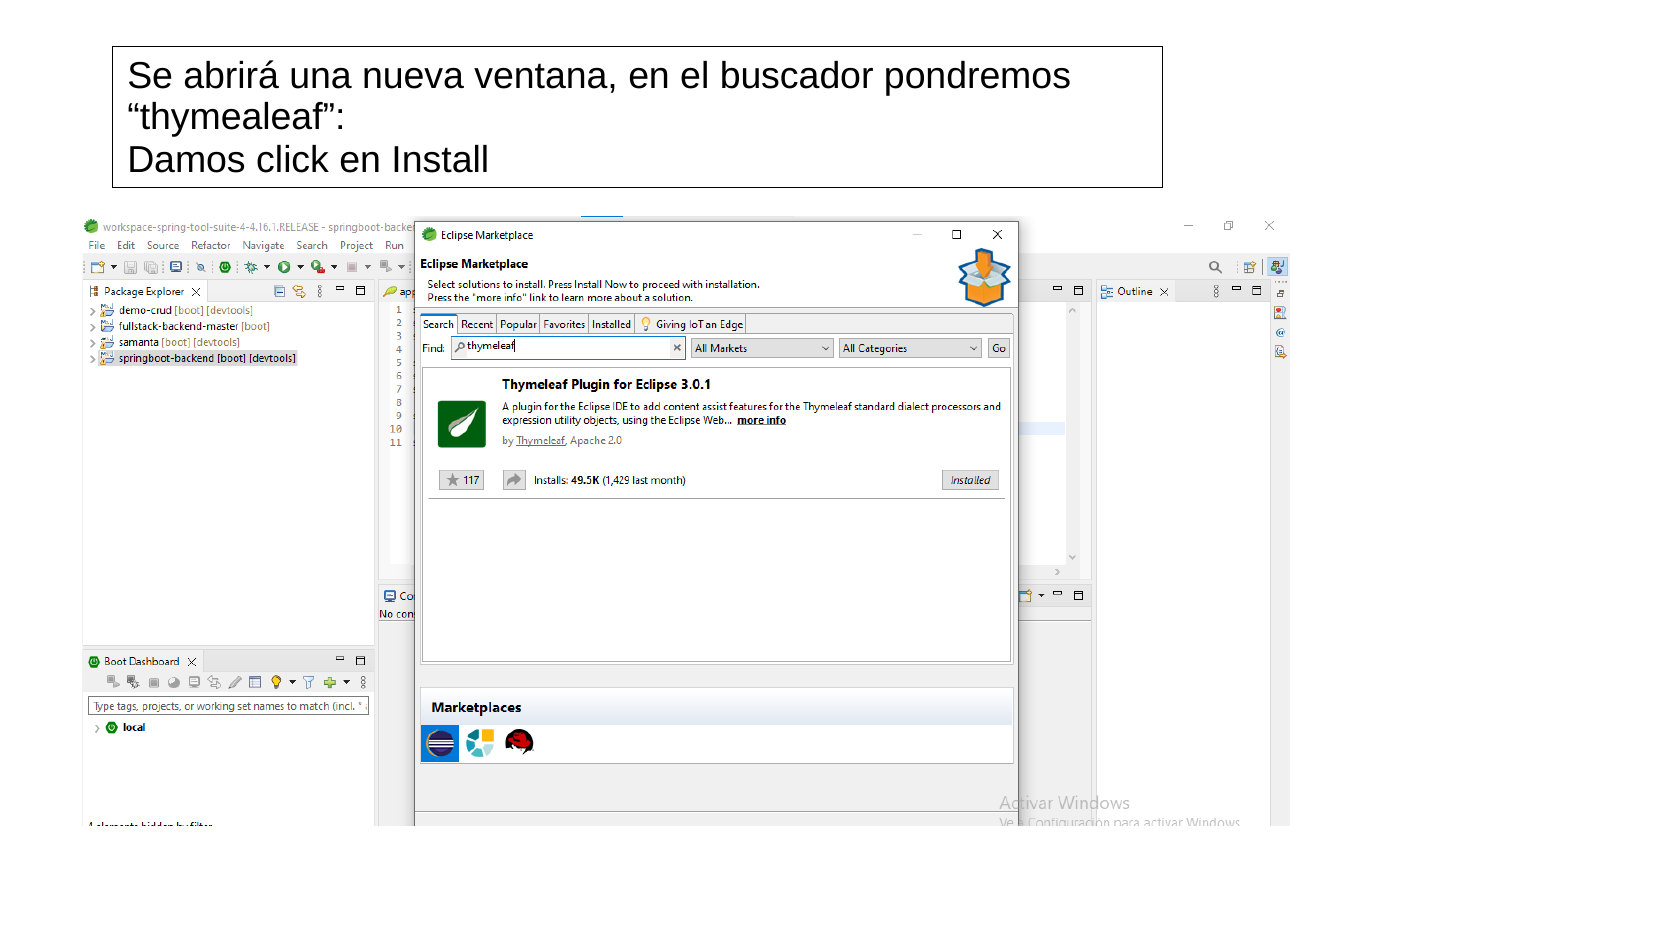

Se abrirá una nueva ventana, en el buscador pondremos “thymealeaf”:
Damos click en Install
#